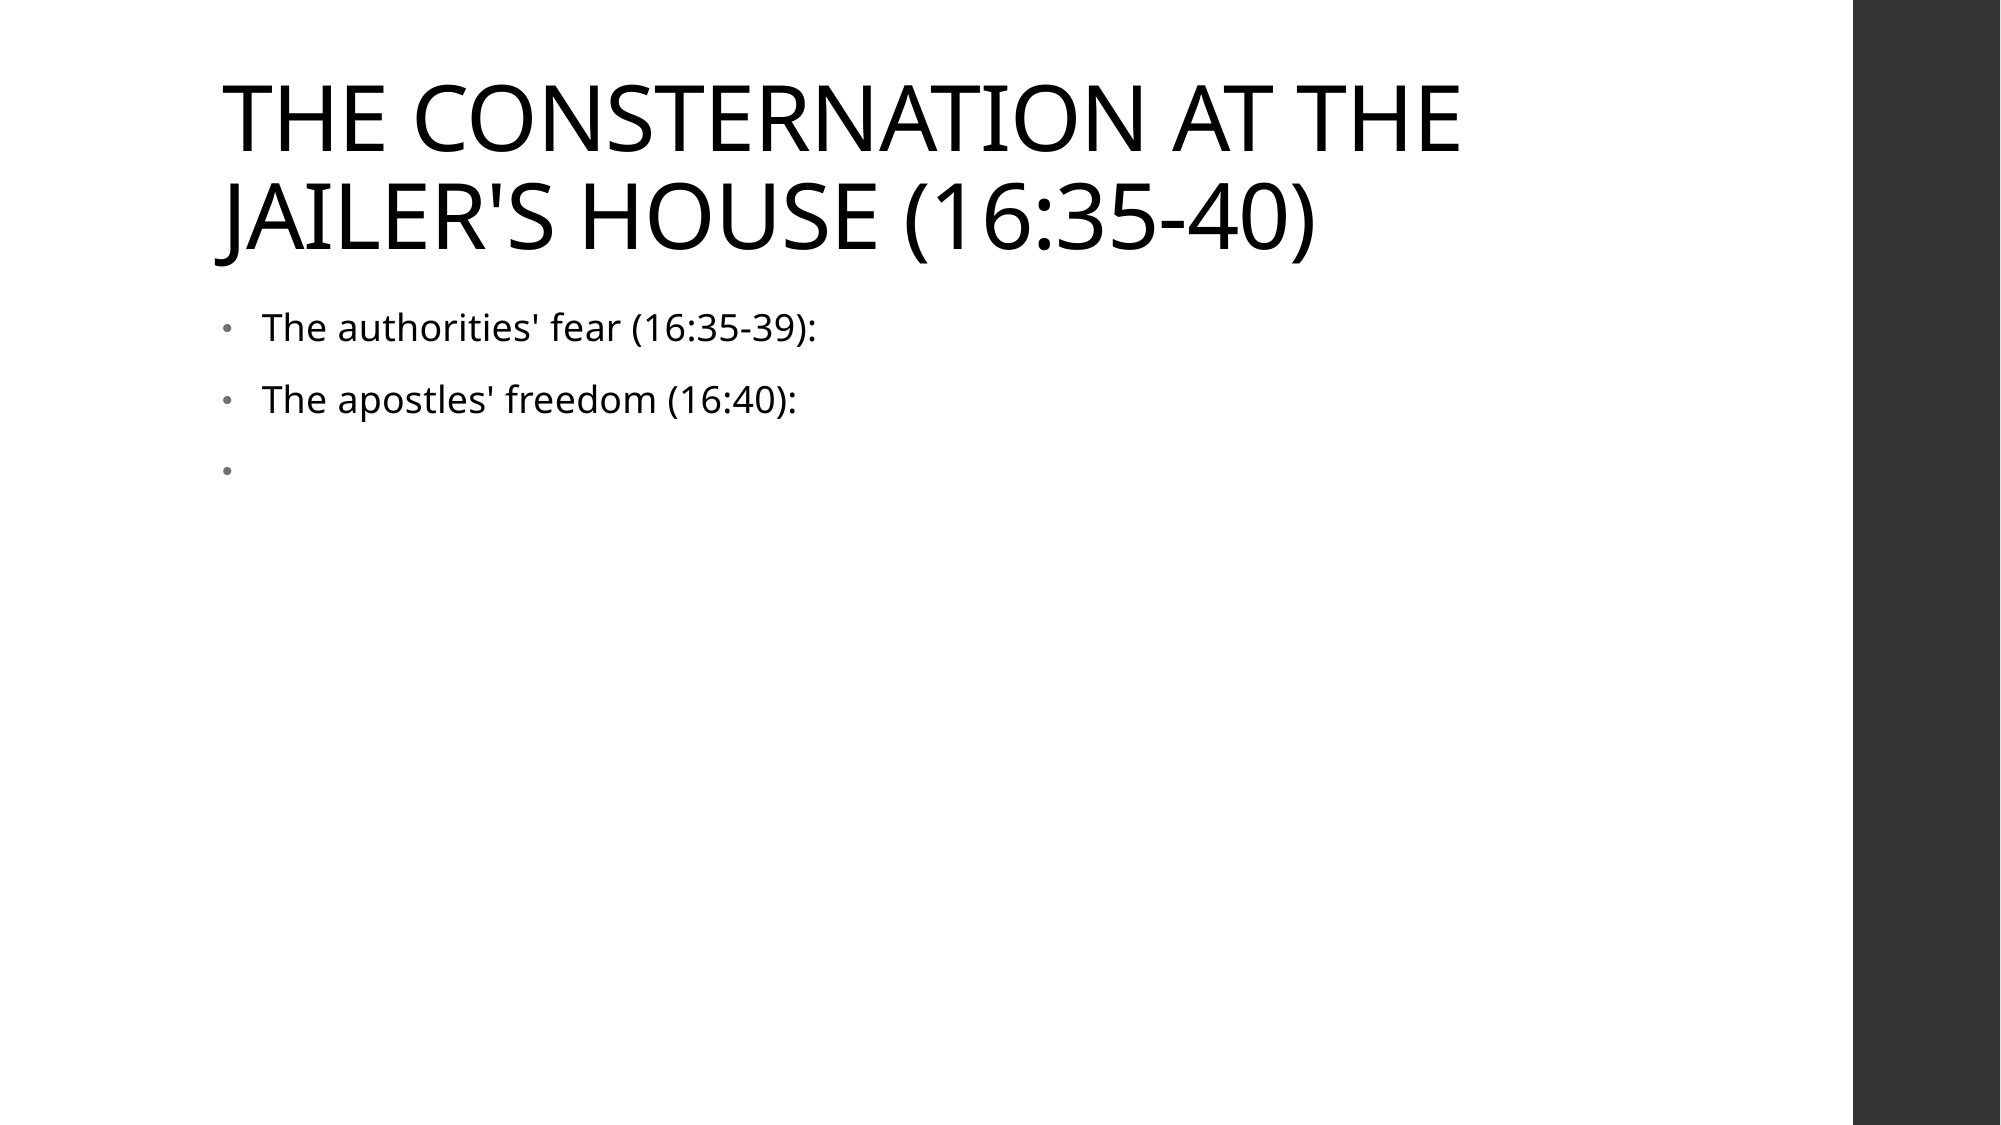

# THE CONSTERNATION AT THE JAILER'S HOUSE (16:35-40)
 The authorities' fear (16:35-39):
 The apostles' freedom (16:40):